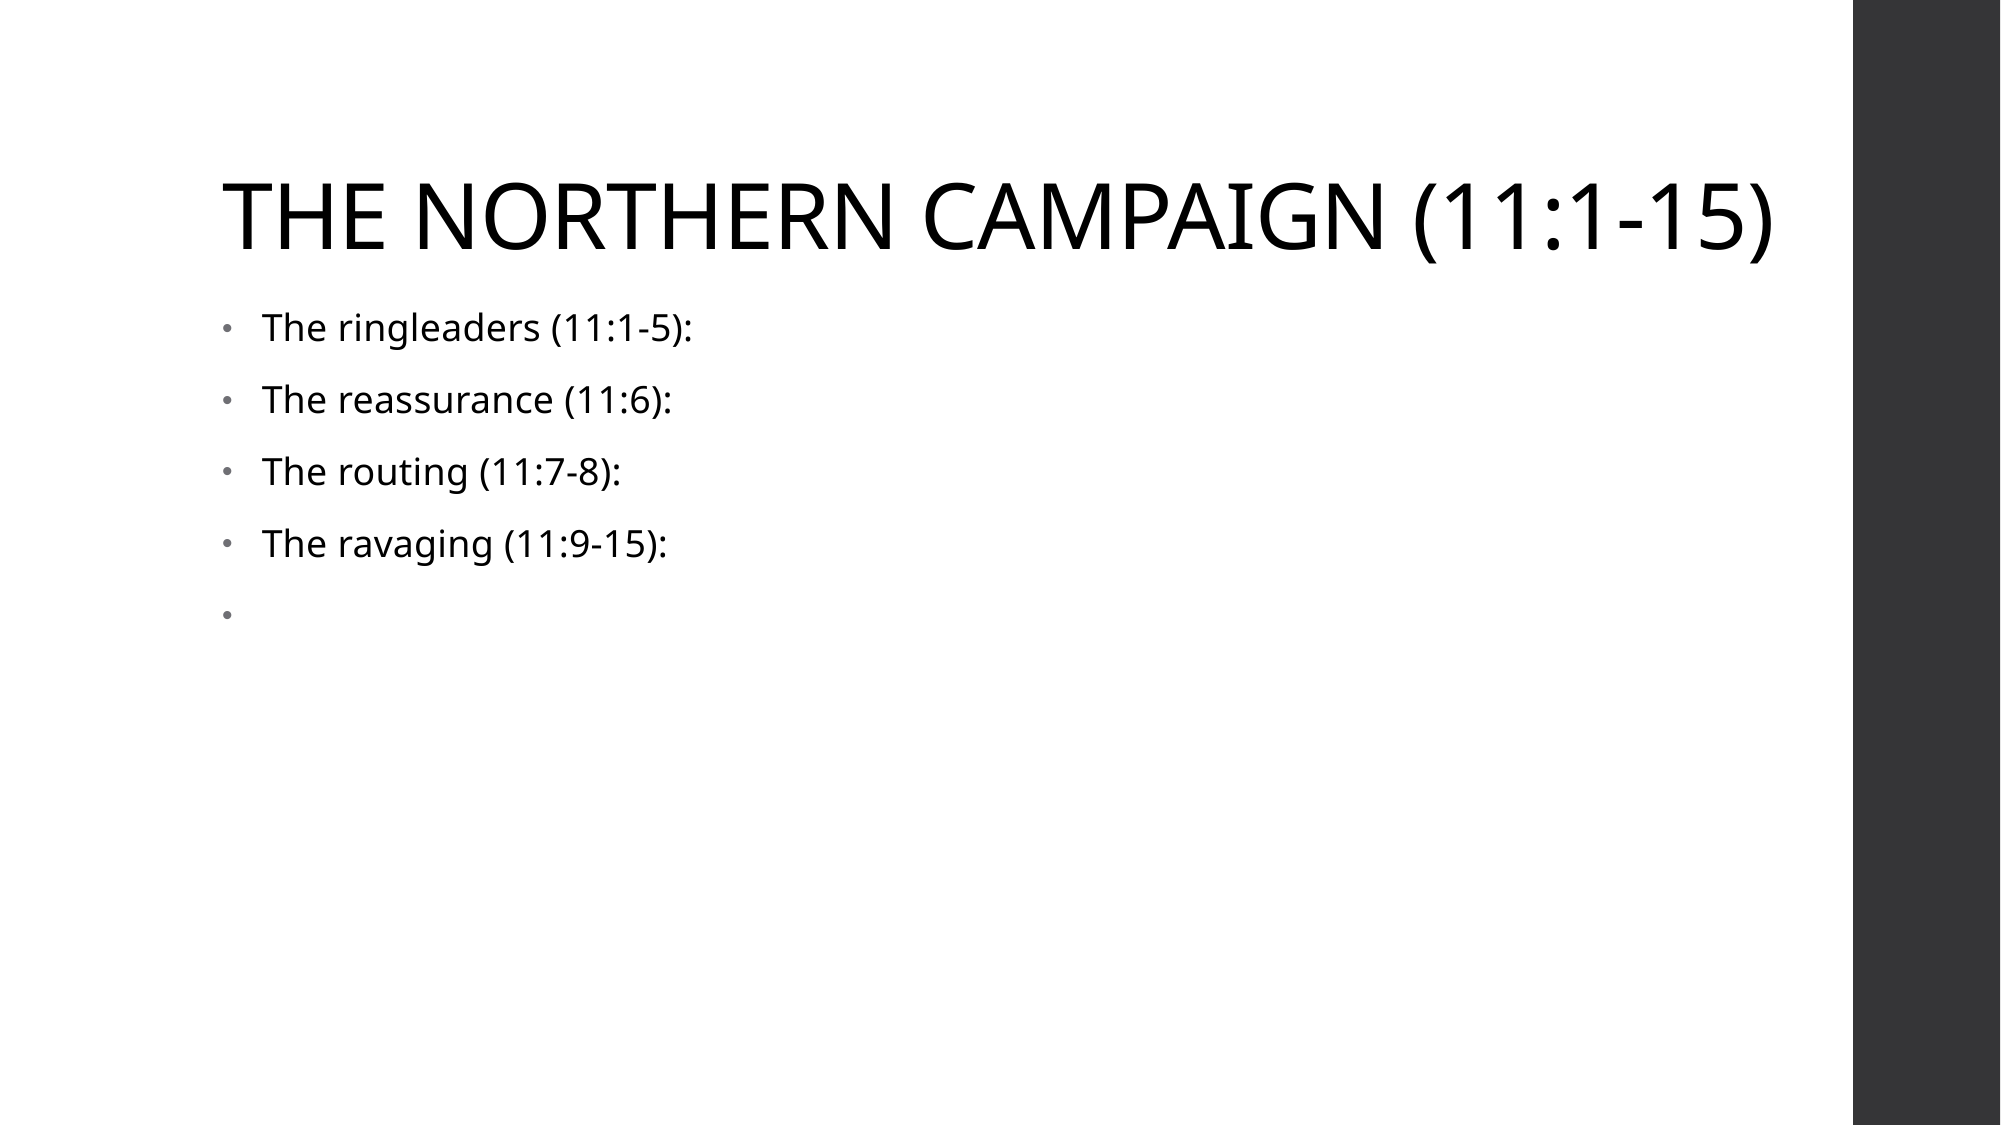

# THE NORTHERN CAMPAIGN (11:1-15)
 The ringleaders (11:1-5):
 The reassurance (11:6):
 The routing (11:7-8):
 The ravaging (11:9-15):